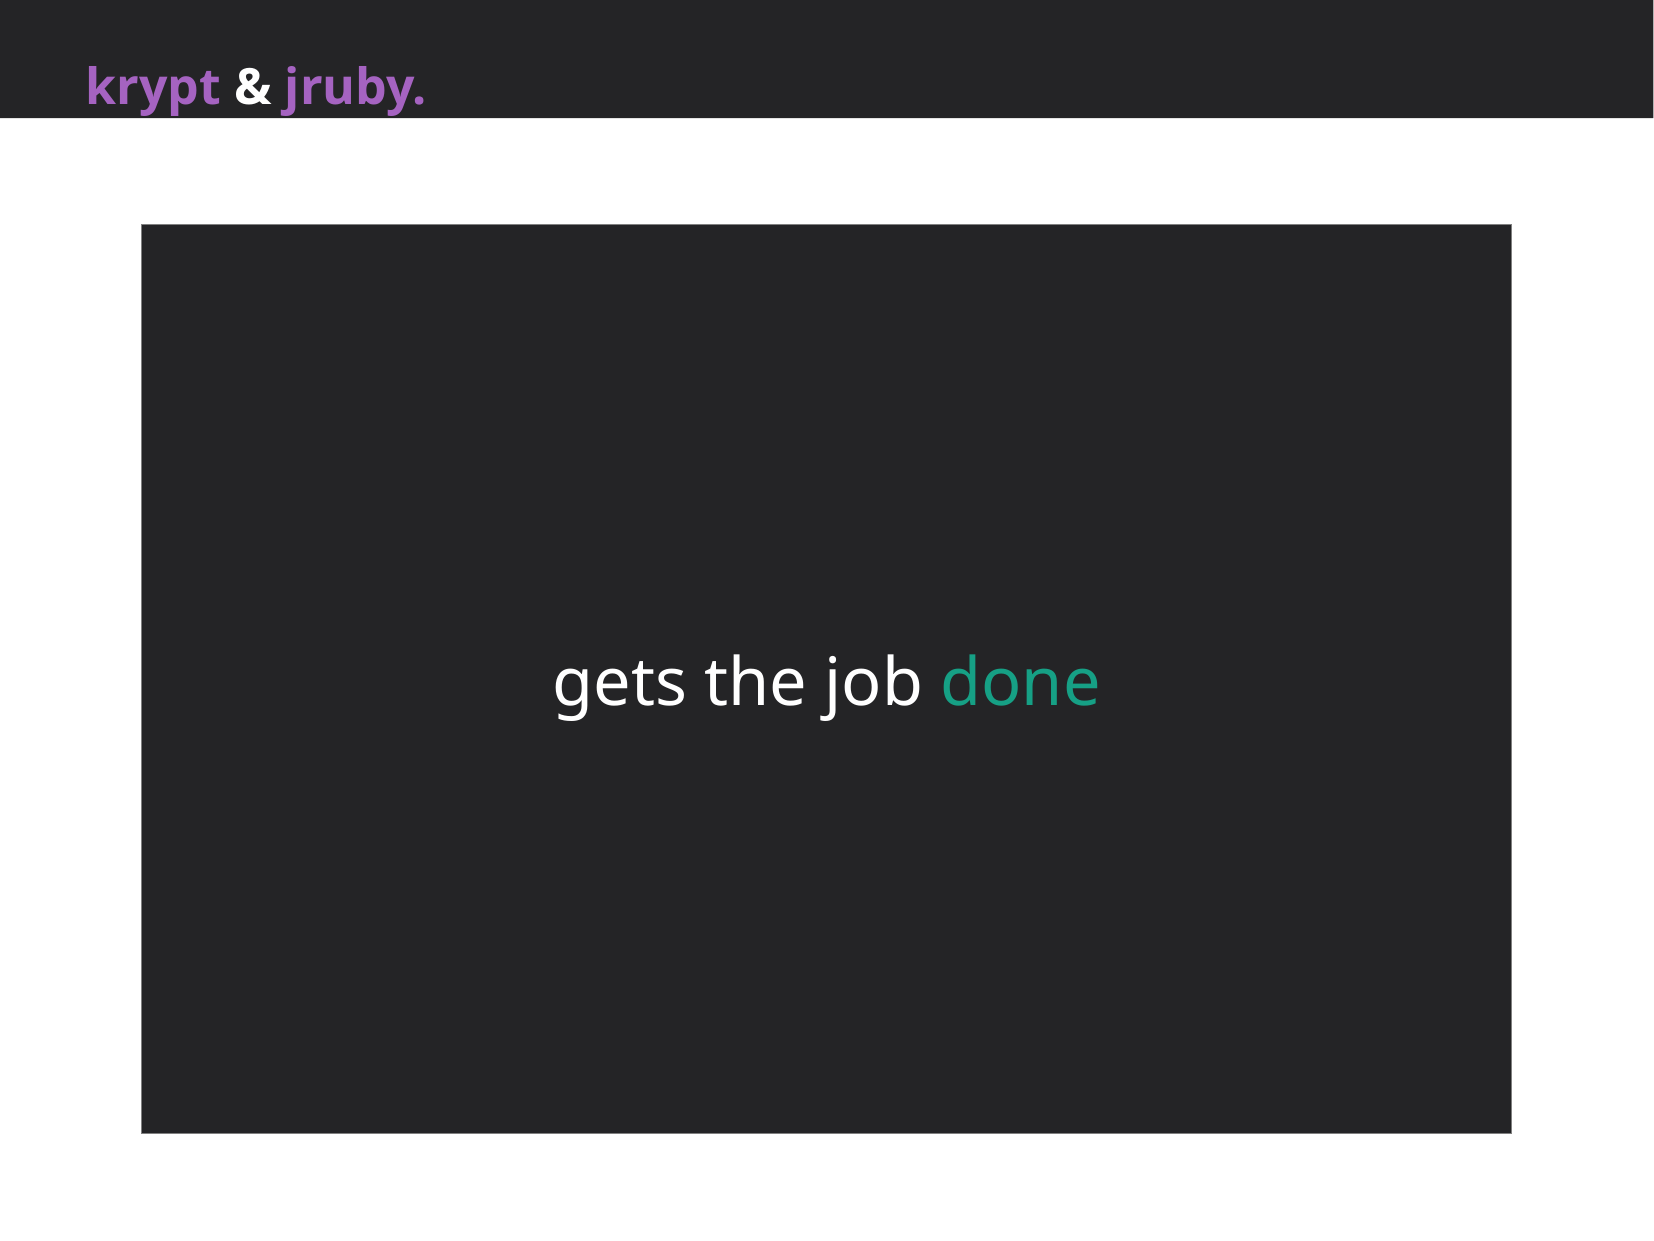

krypt & jruby.
gets the job done